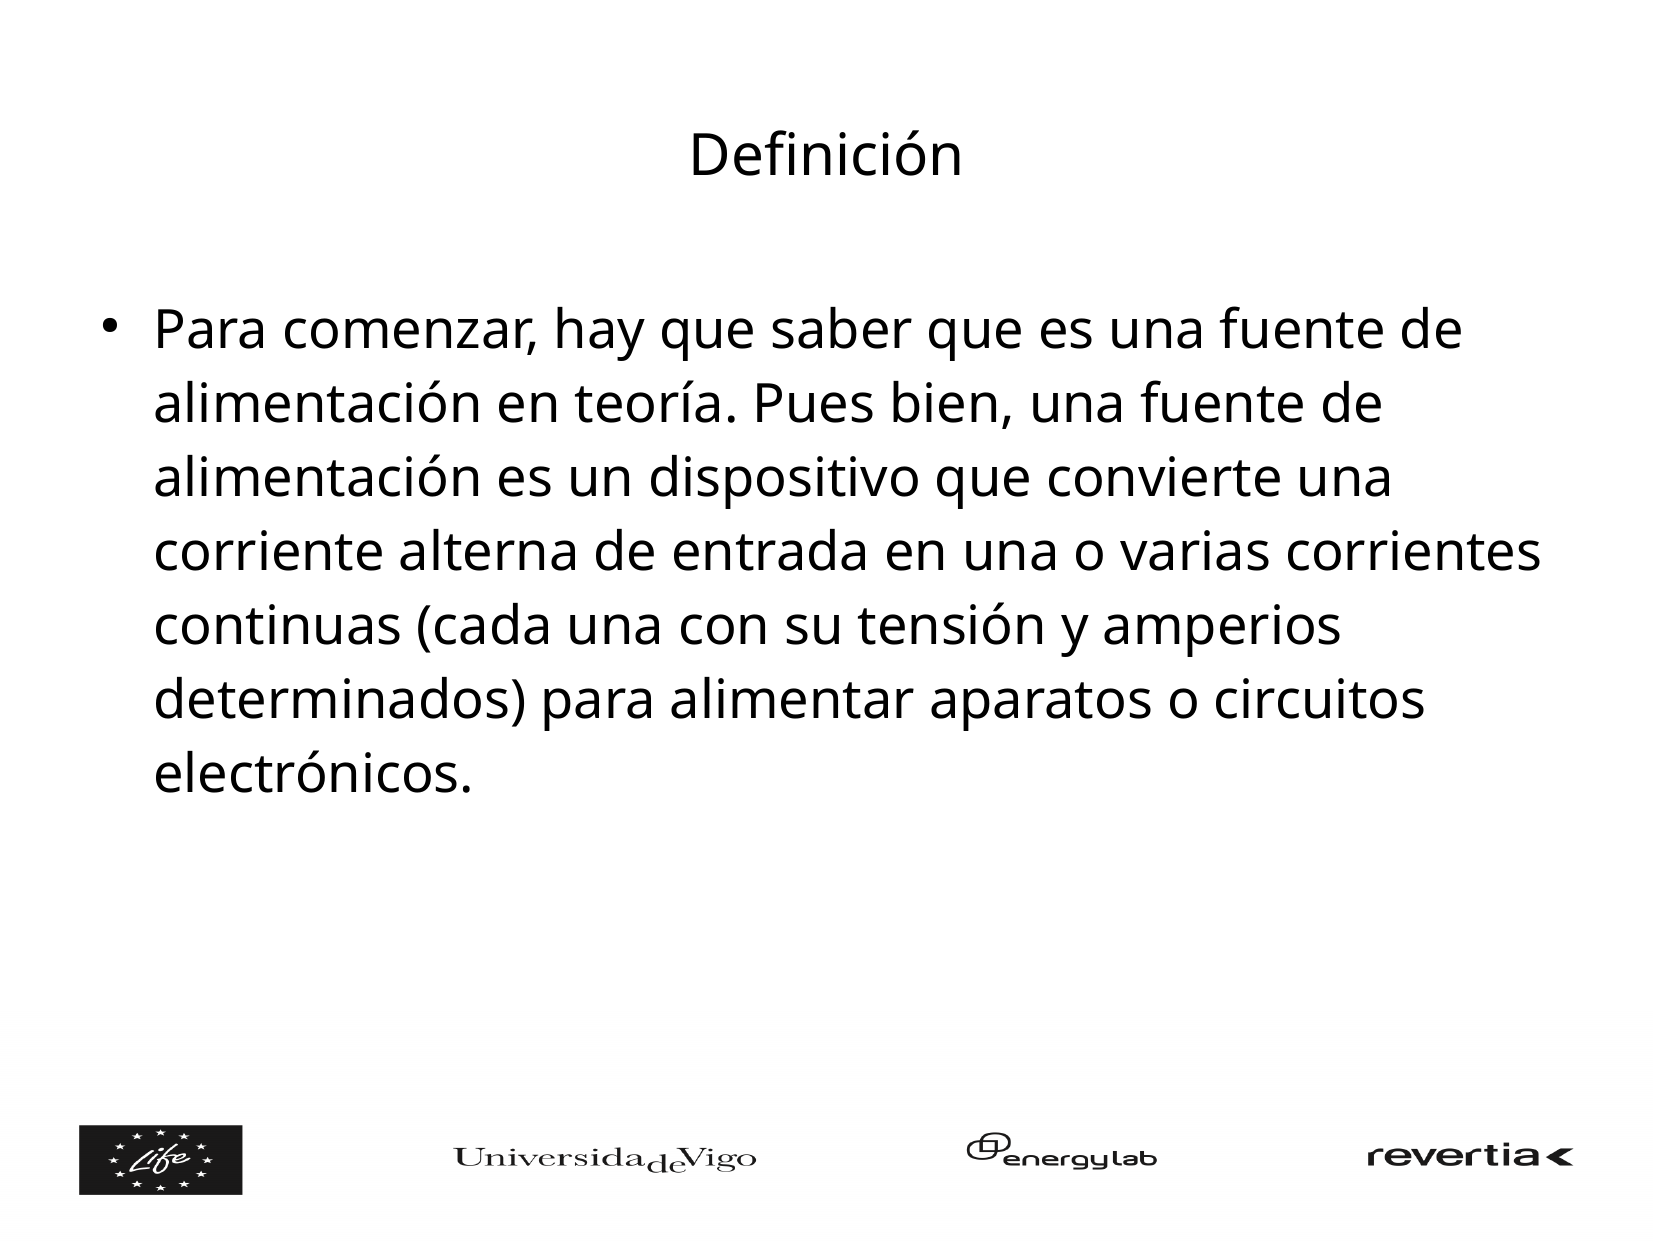

# Definición
Para comenzar, hay que saber que es una fuente de alimentación en teoría. Pues bien, una fuente de alimentación es un dispositivo que convierte una corriente alterna de entrada en una o varias corrientes continuas (cada una con su tensión y amperios determinados) para alimentar aparatos o circuitos electrónicos.